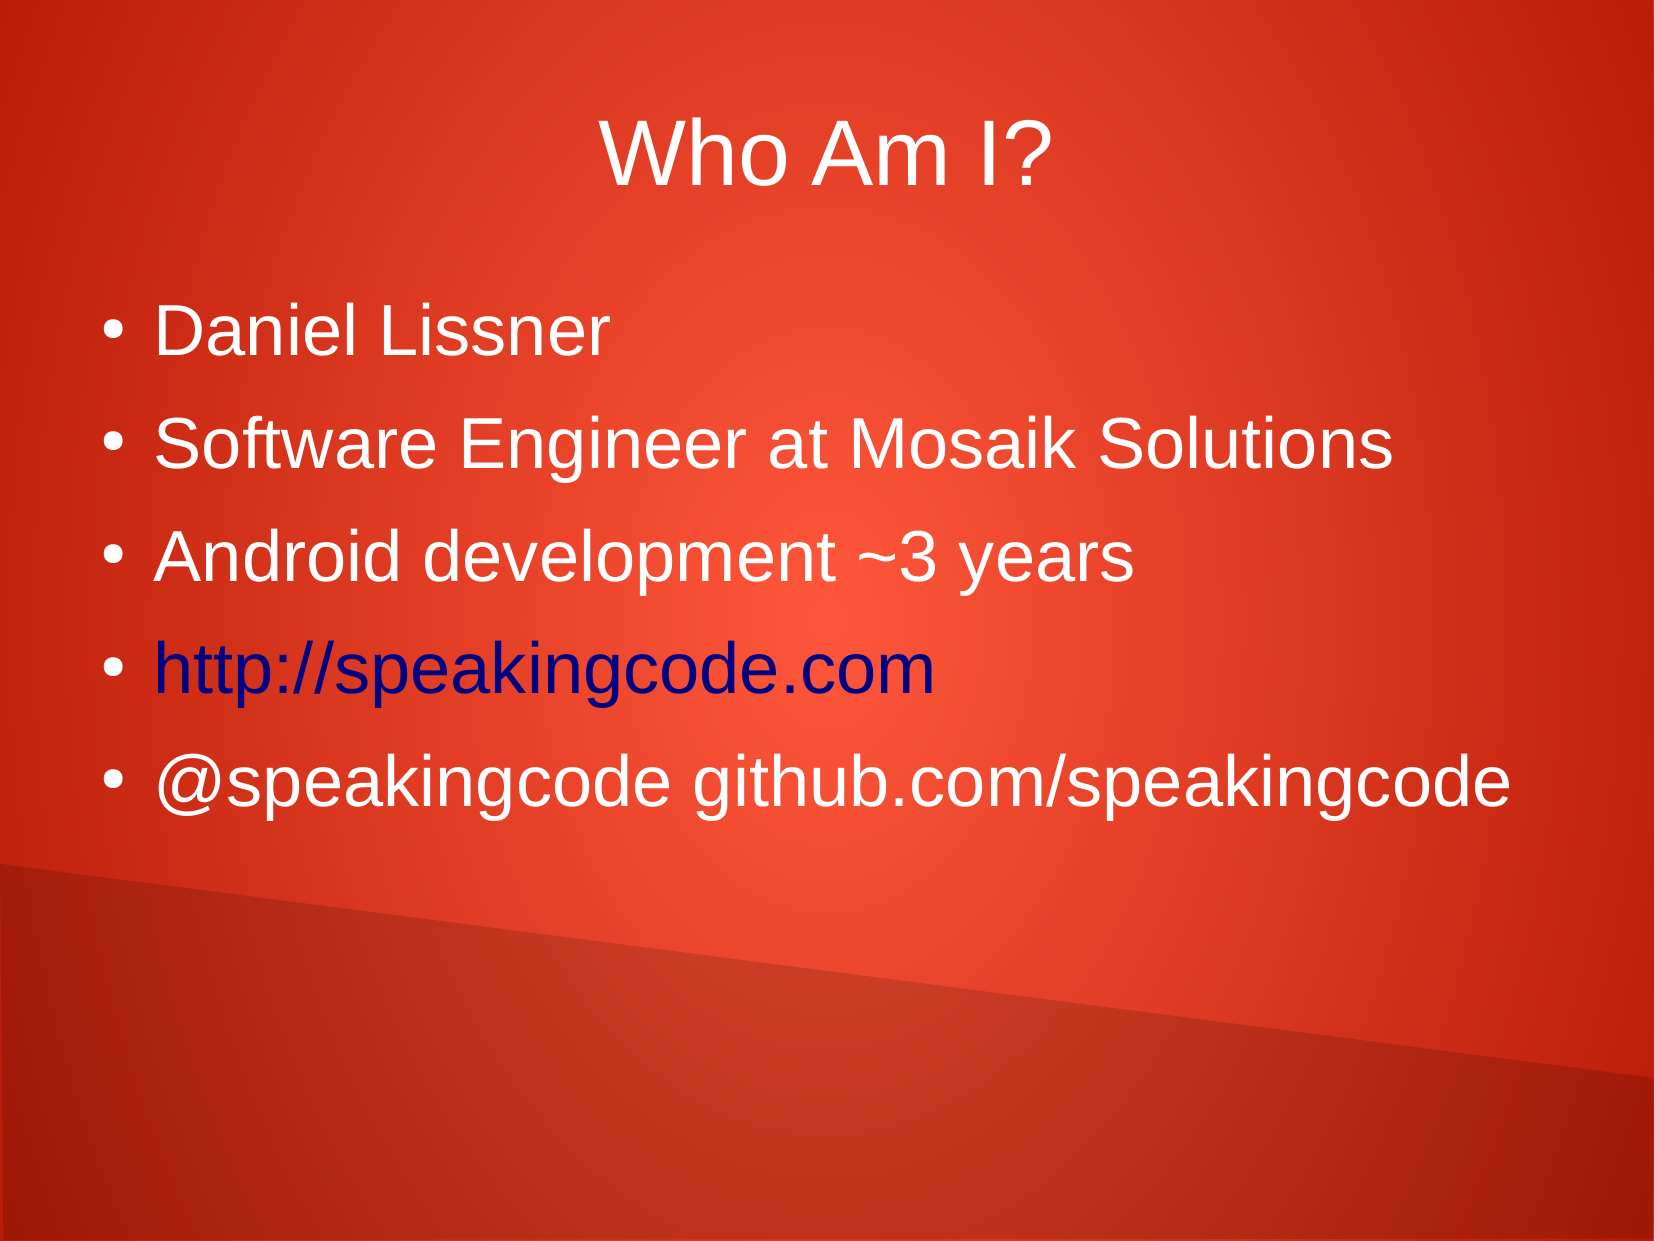

# Who Am I?
Daniel Lissner
Software Engineer at Mosaik Solutions
Android development ~3 years
http://speakingcode.com
@speakingcode github.com/speakingcode